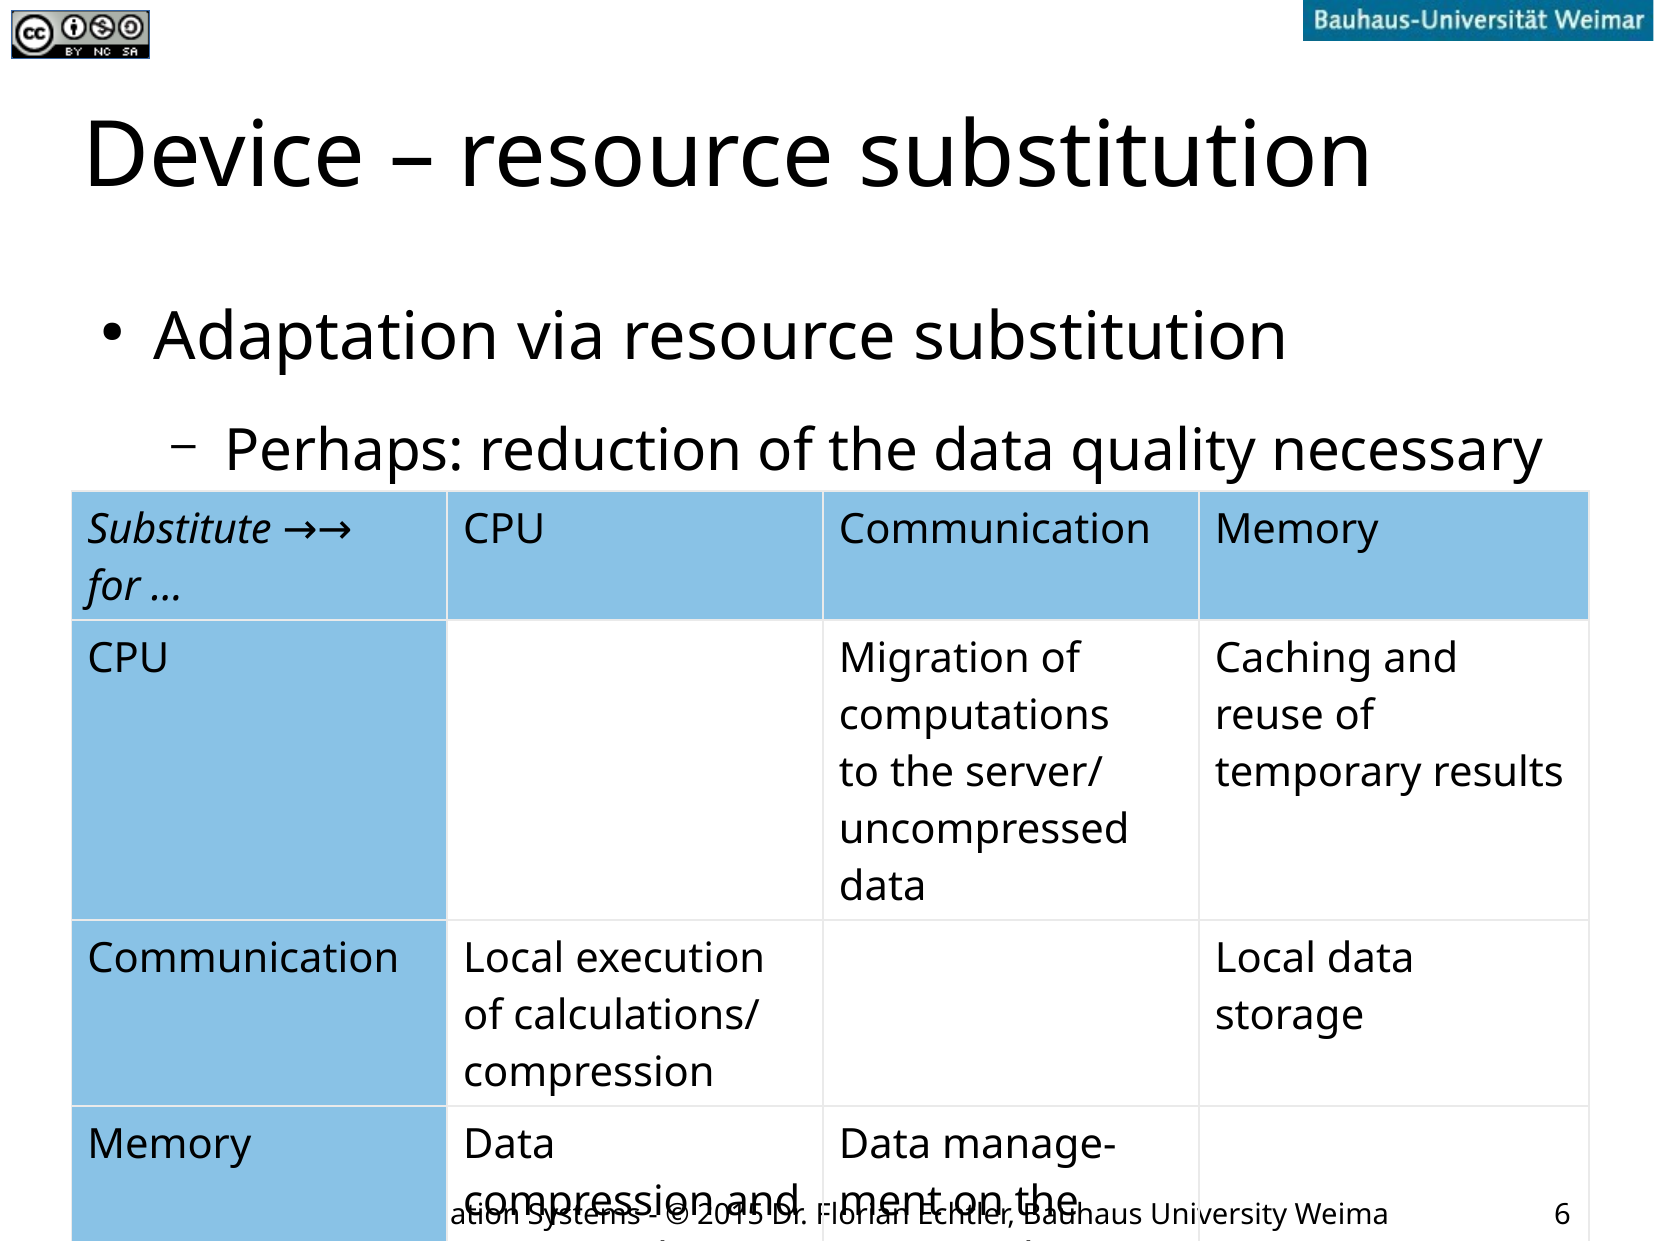

# Device – resource substitution
Adaptation via resource substitution
Perhaps: reduction of the data quality necessary
| Substitute →→ for … | CPU | Communication | Memory |
| --- | --- | --- | --- |
| CPU | | Migration of computations to the server/ uncompressed data | Caching and reuse of temporary results |
| Communication | Local execution of calculations/ compression | | Local data storage |
| Memory | Data compression and compact data structures | Data manage-ment on the server only | |
Mobile Information Systems - © 2015 Dr. Florian Echtler, Bauhaus University Weimar
6